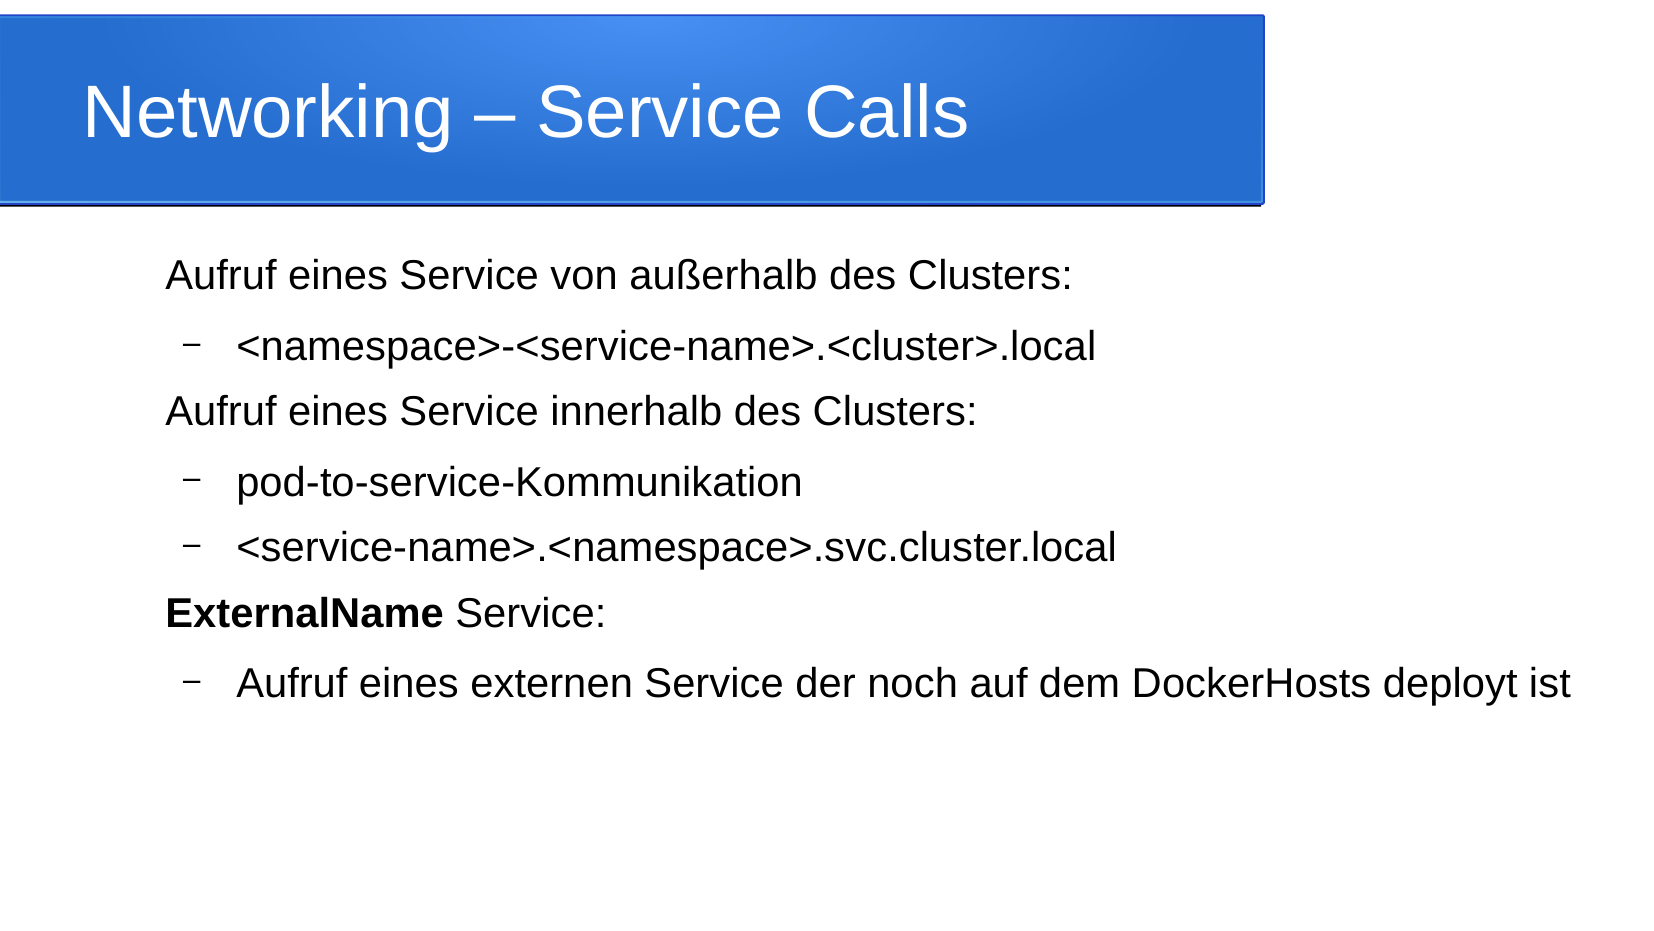

# Networking – Service Calls
Aufruf eines Service von außerhalb des Clusters:
<namespace>-<service-name>.<cluster>.local
Aufruf eines Service innerhalb des Clusters:
pod-to-service-Kommunikation
<service-name>.<namespace>.svc.cluster.local
ExternalName Service:
Aufruf eines externen Service der noch auf dem DockerHosts deployt ist